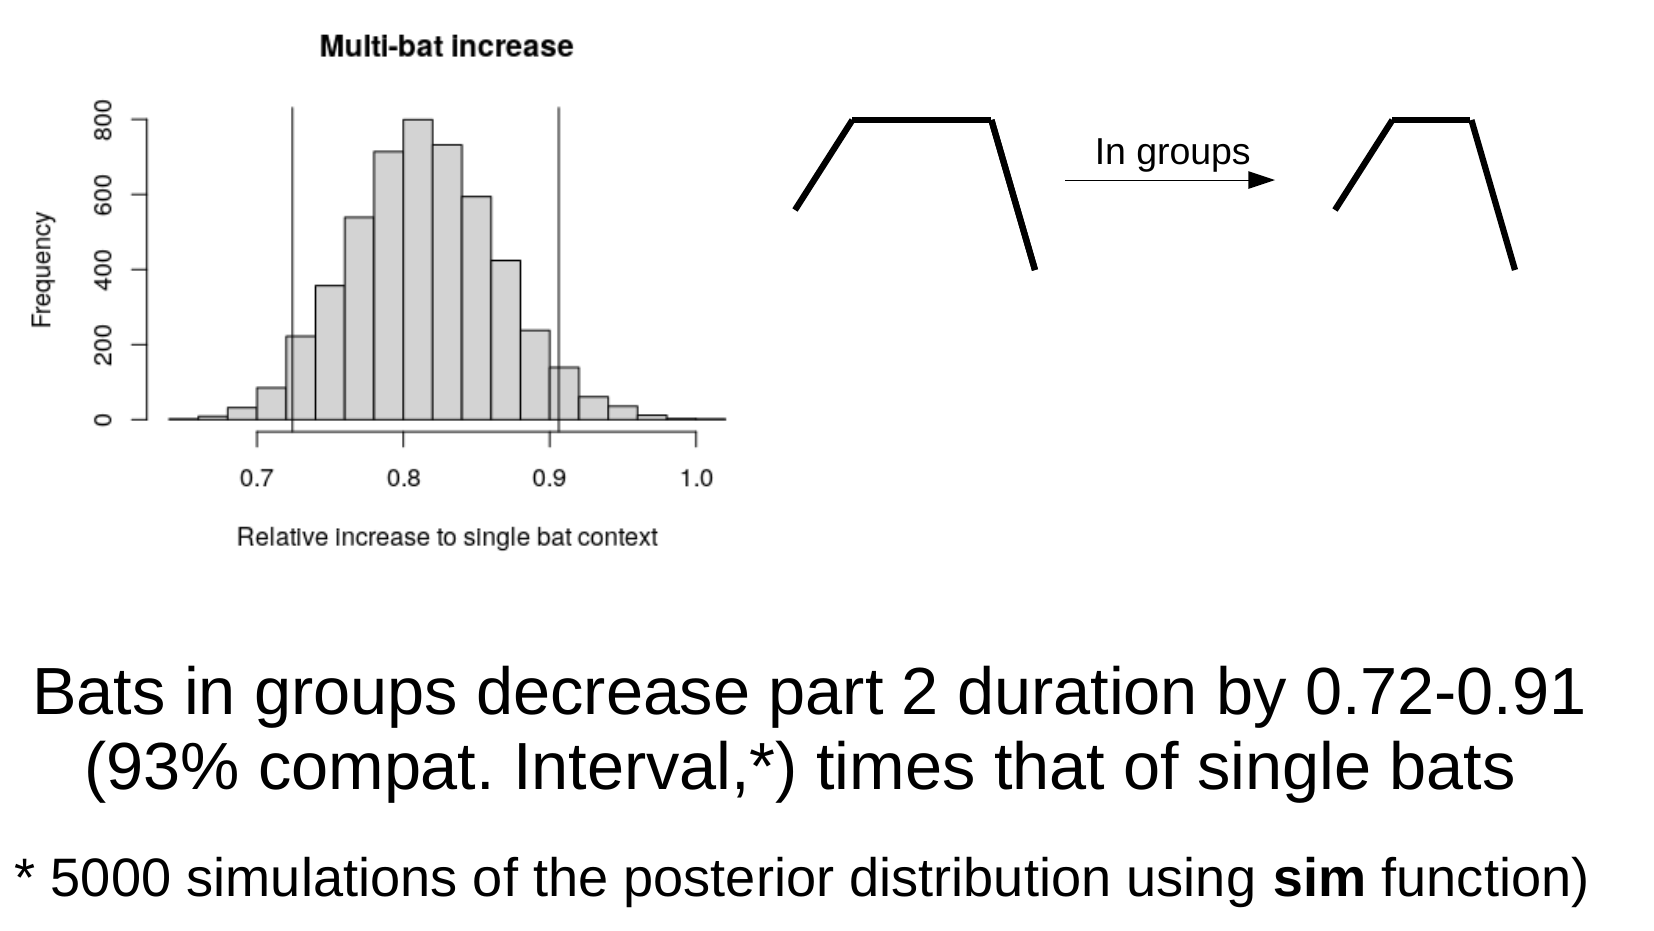

In groups
# Bats in groups decrease part 2 duration by 0.72-0.91 (93% compat. Interval,*) times that of single bats
* 5000 simulations of the posterior distribution using sim function)